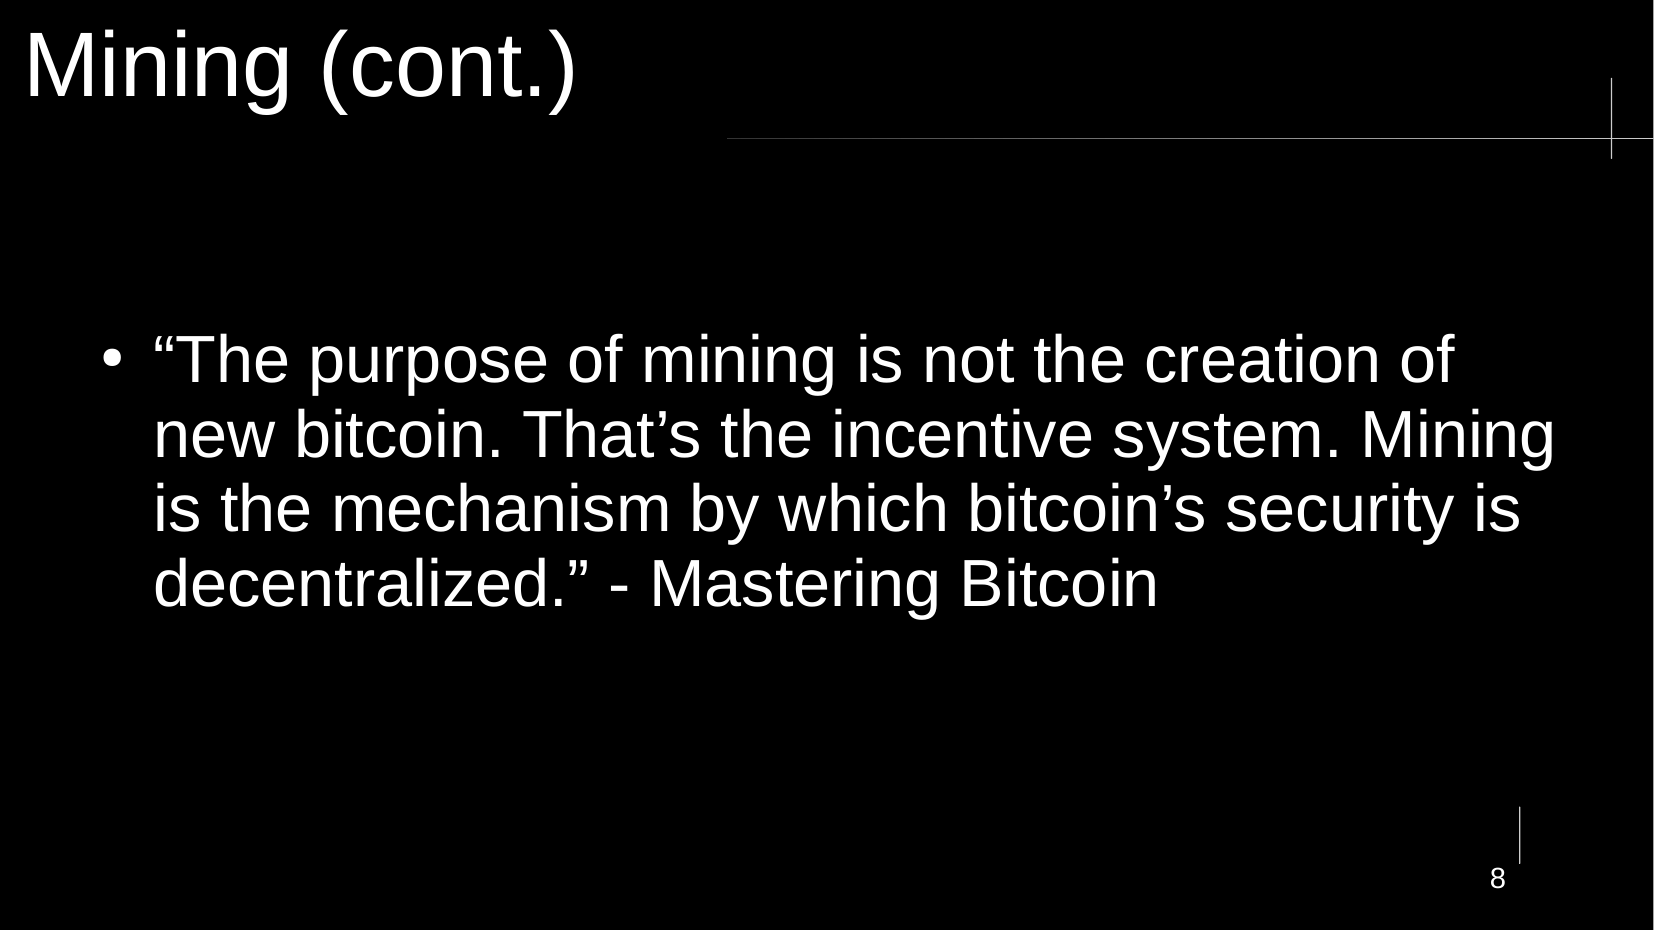

# Mining (cont.)
“The purpose of mining is not the creation of new bitcoin. That’s the incentive system. Mining is the mechanism by which bitcoin’s security is decentralized.” - Mastering Bitcoin
8